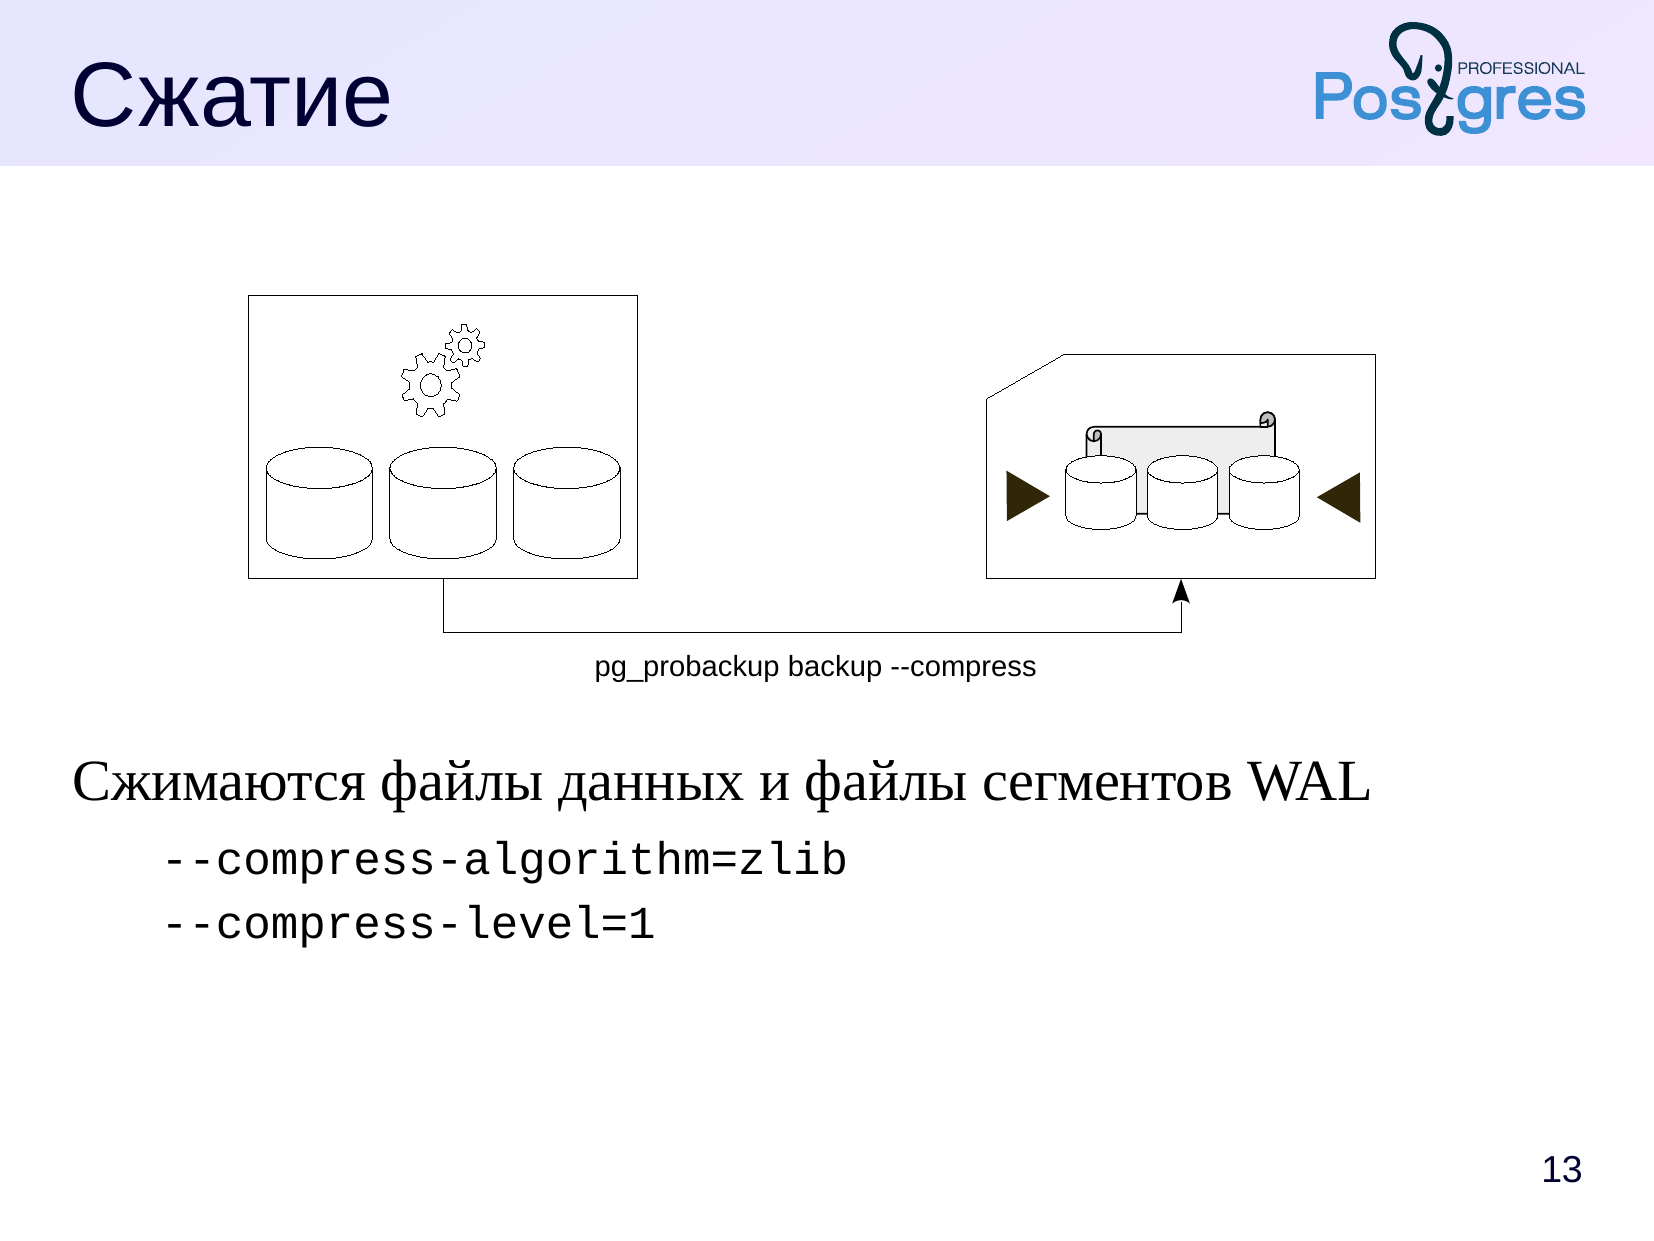

# Сжатие
pg_probackup backup --compress
Сжимаются файлы данных и файлы сегментов WAL
--compress-algorithm=zlib
--compress-level=1